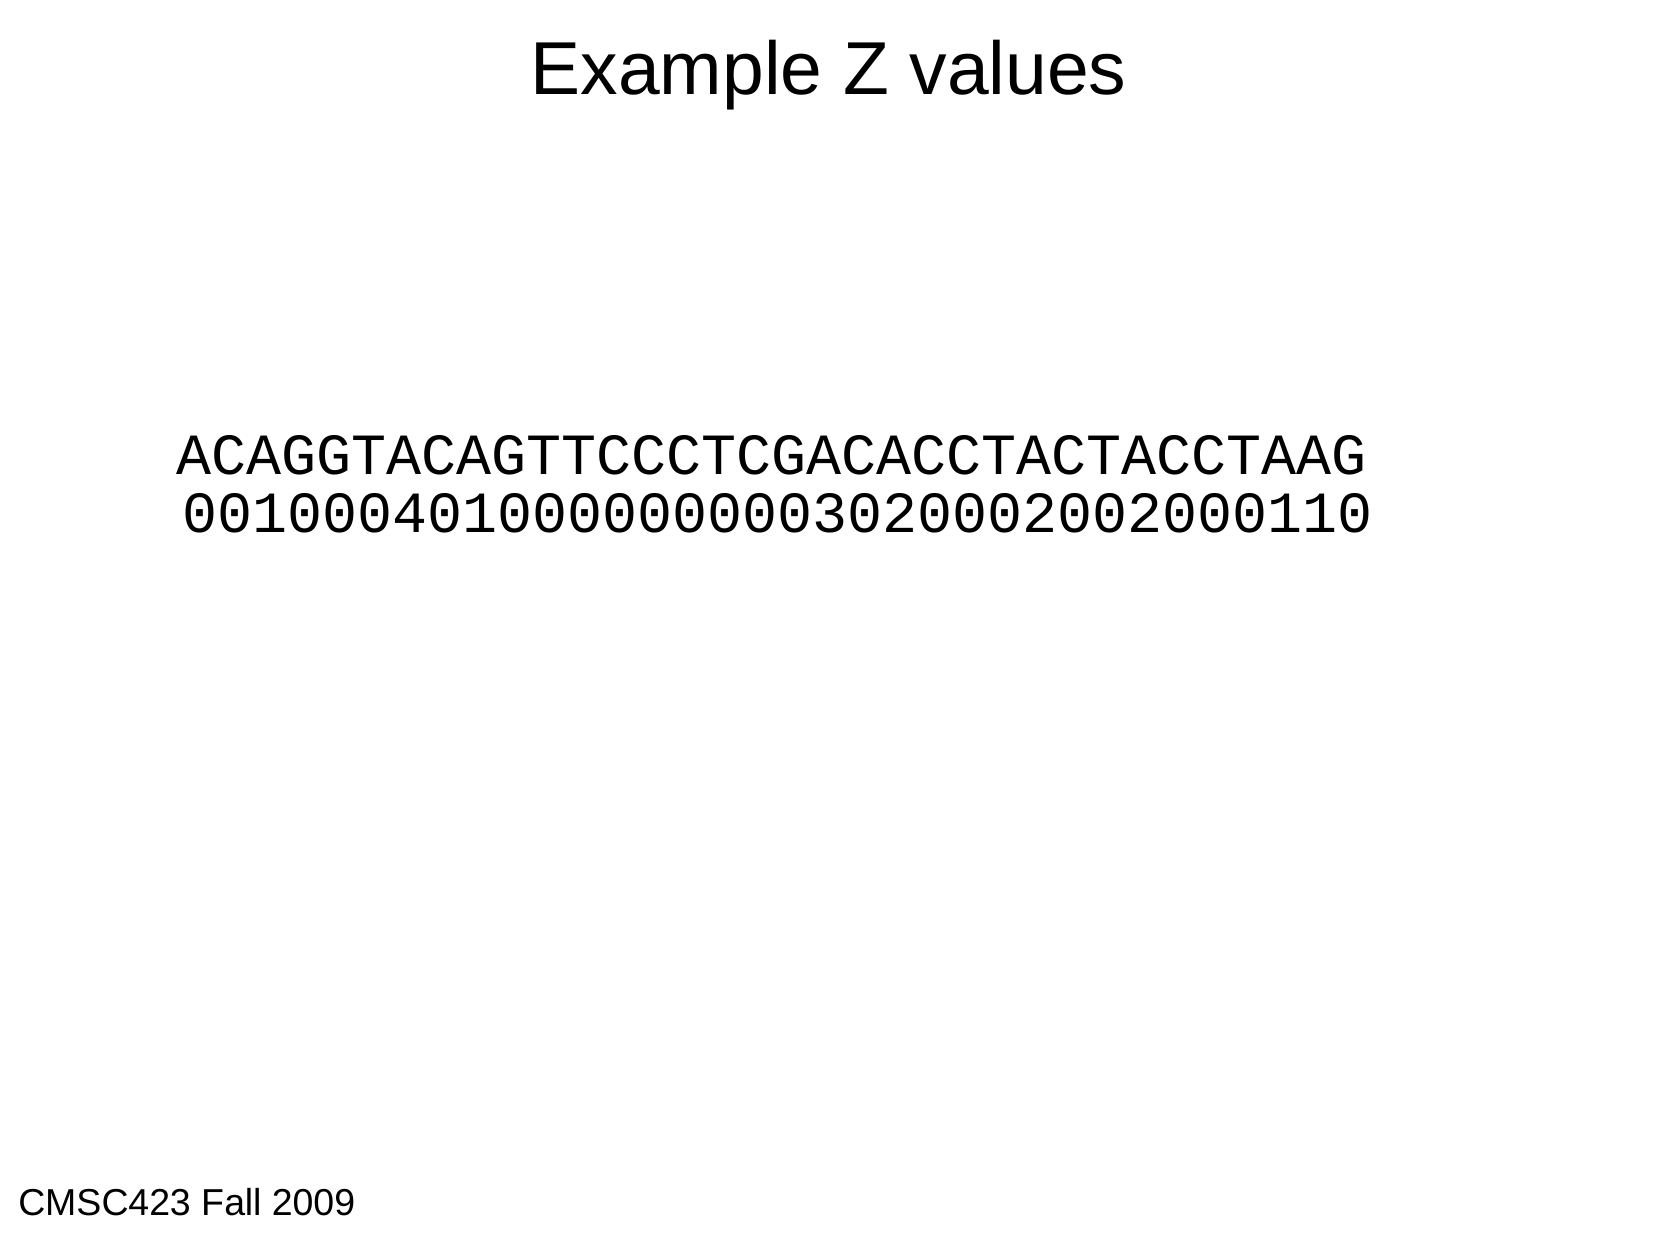

# Example Z values
ACAGGTACAGTTCCCTCGACACCTACTACCTAAG
0010004010000000003020002002000110
CMSC423 Fall 2009